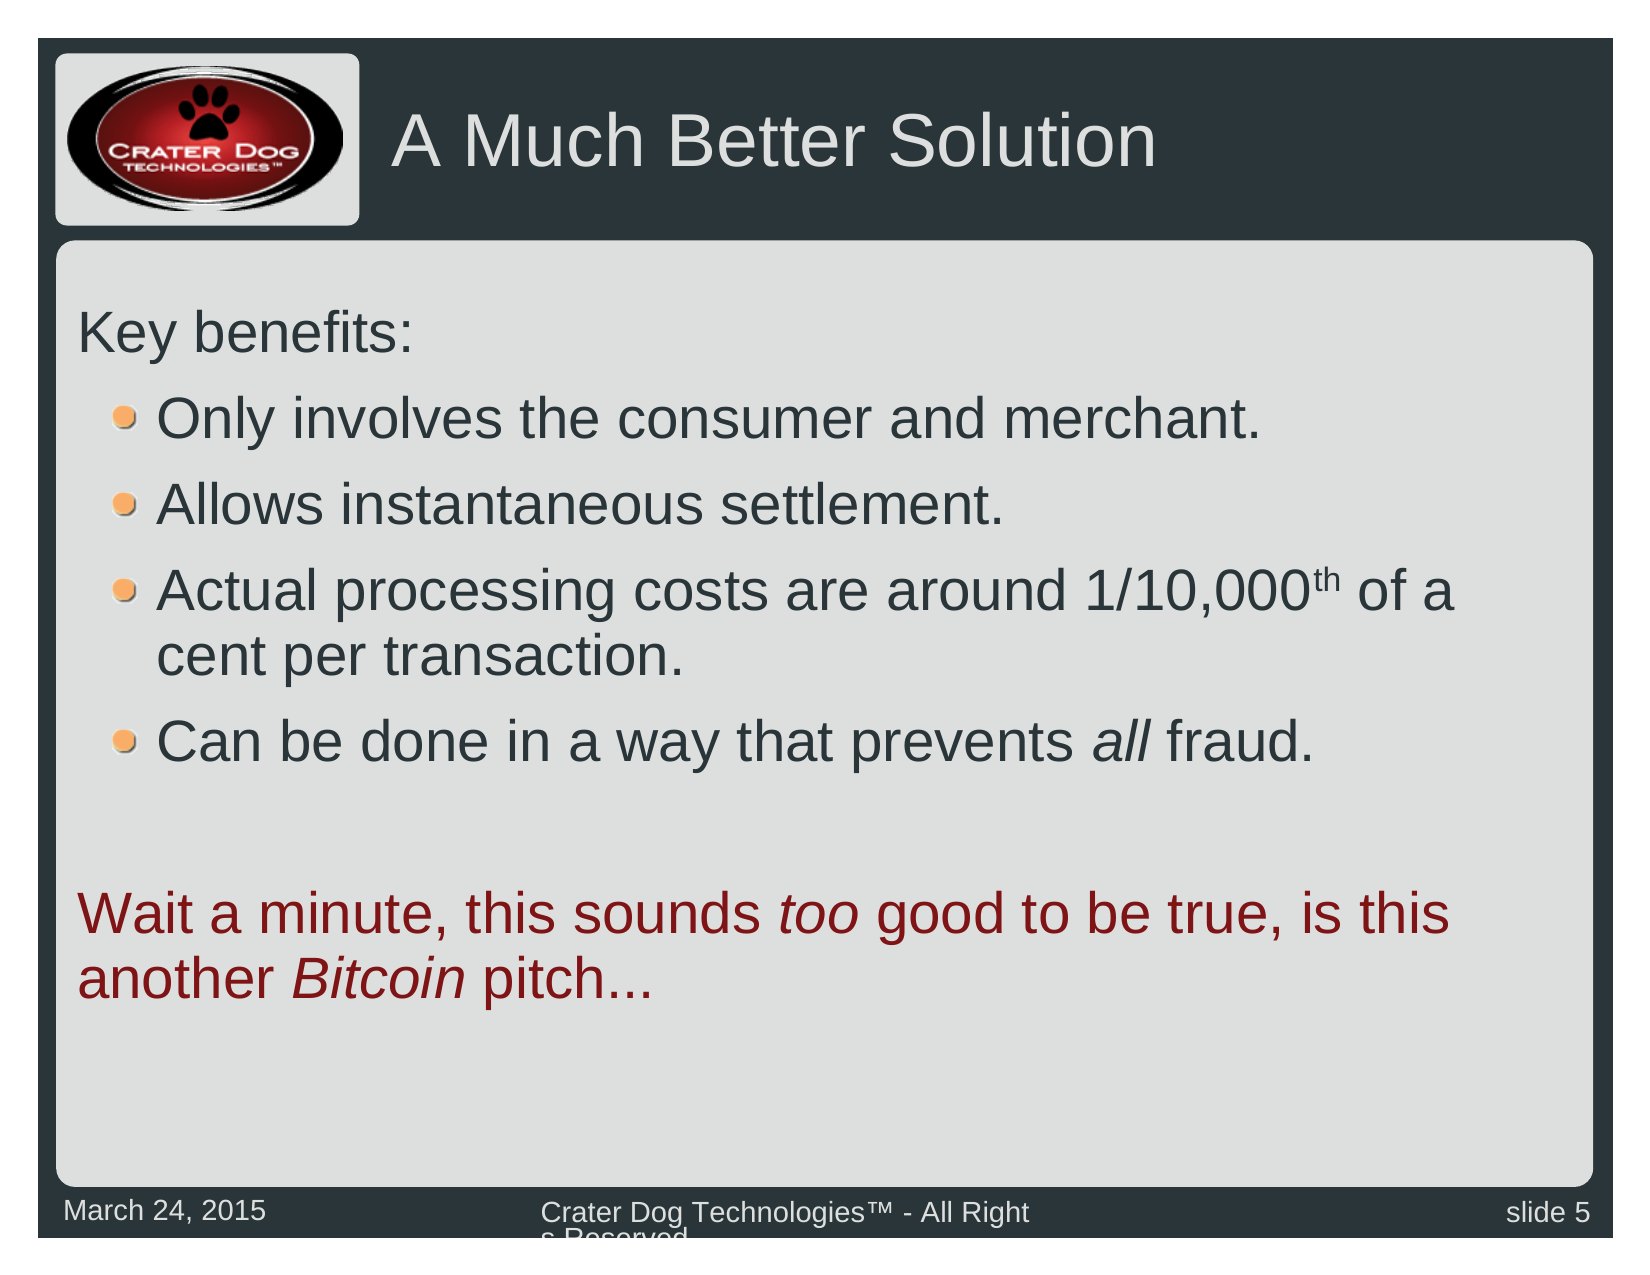

# A Much Better Solution
Key benefits:
Only involves the consumer and merchant.
Allows instantaneous settlement.
Actual processing costs are around 1/10,000th of a cent per transaction.
Can be done in a way that prevents all fraud.
Wait a minute, this sounds too good to be true, is this another Bitcoin pitch...
Crater Dog Technologies™ - All Rights Reserved
5